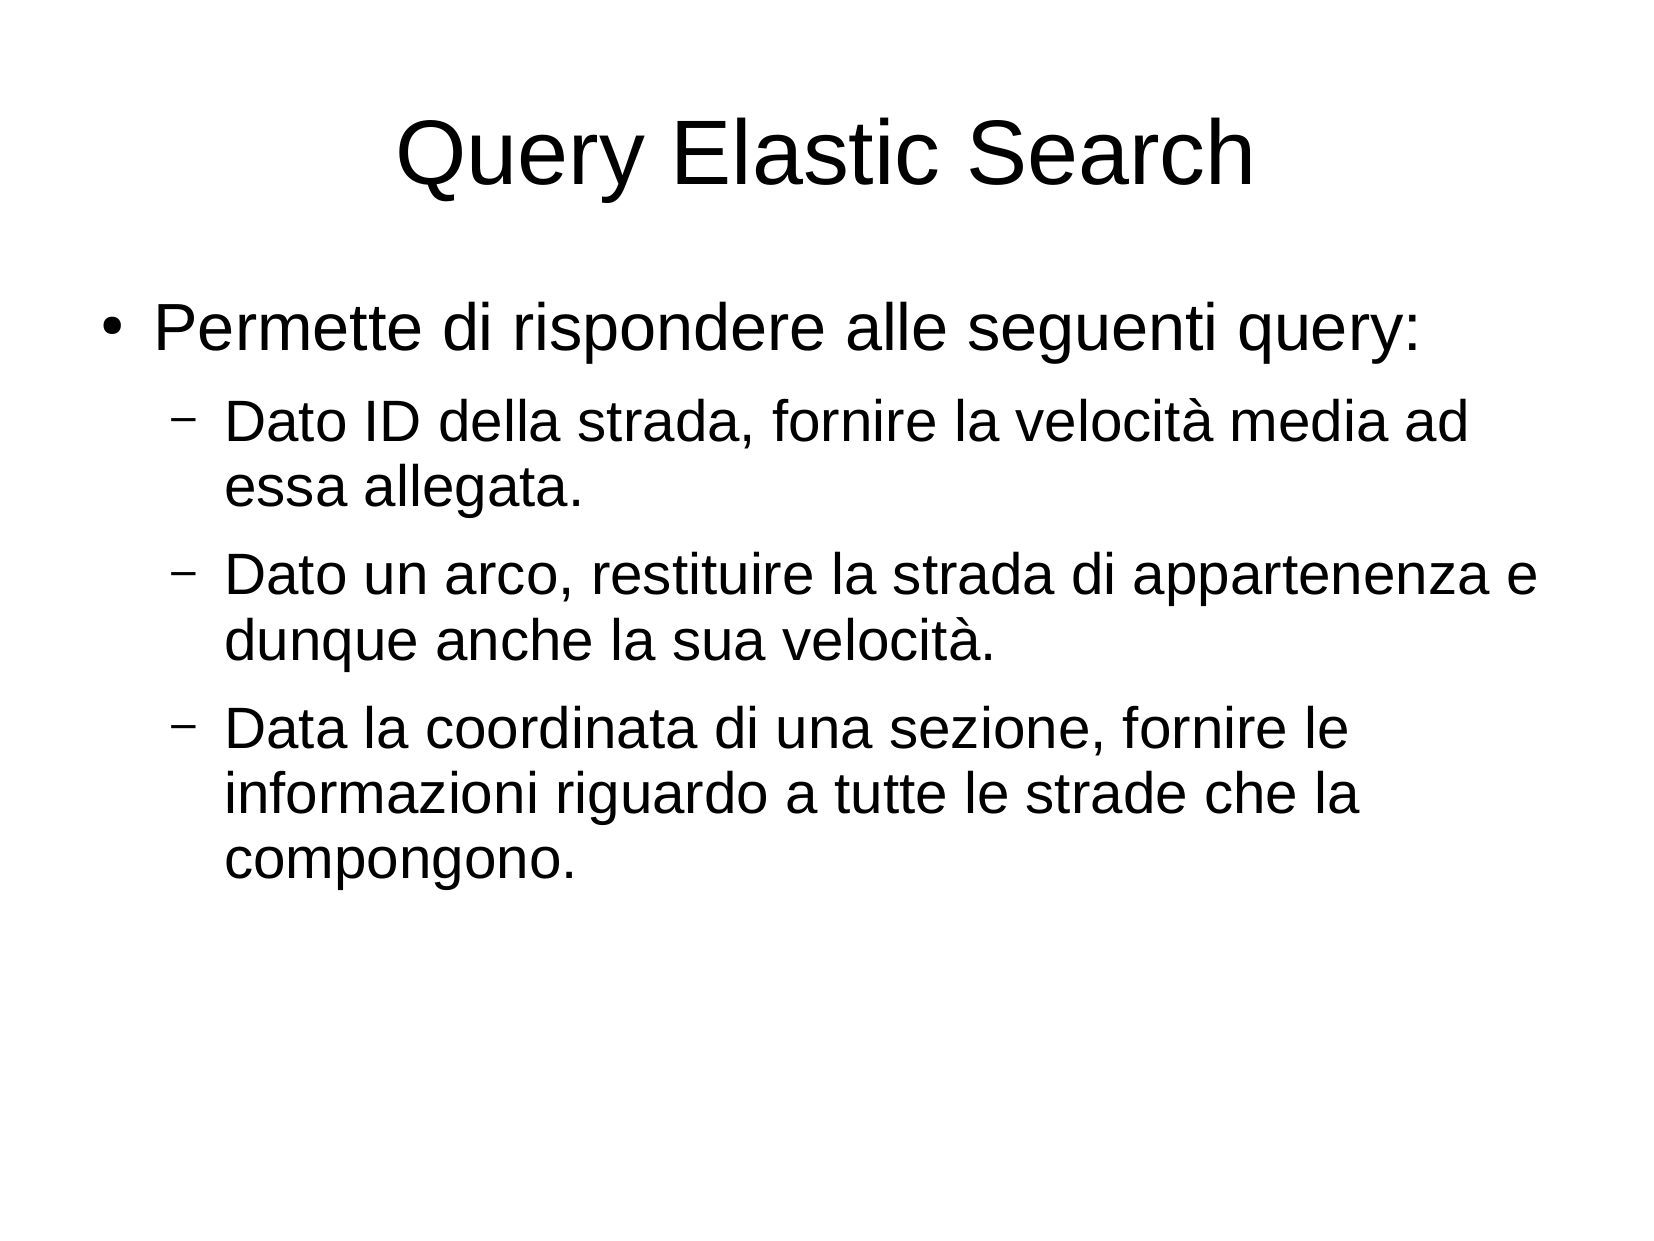

# Query Elastic Search
Permette di rispondere alle seguenti query:
Dato ID della strada, fornire la velocità media ad essa allegata.
Dato un arco, restituire la strada di appartenenza e dunque anche la sua velocità.
Data la coordinata di una sezione, fornire le informazioni riguardo a tutte le strade che la compongono.